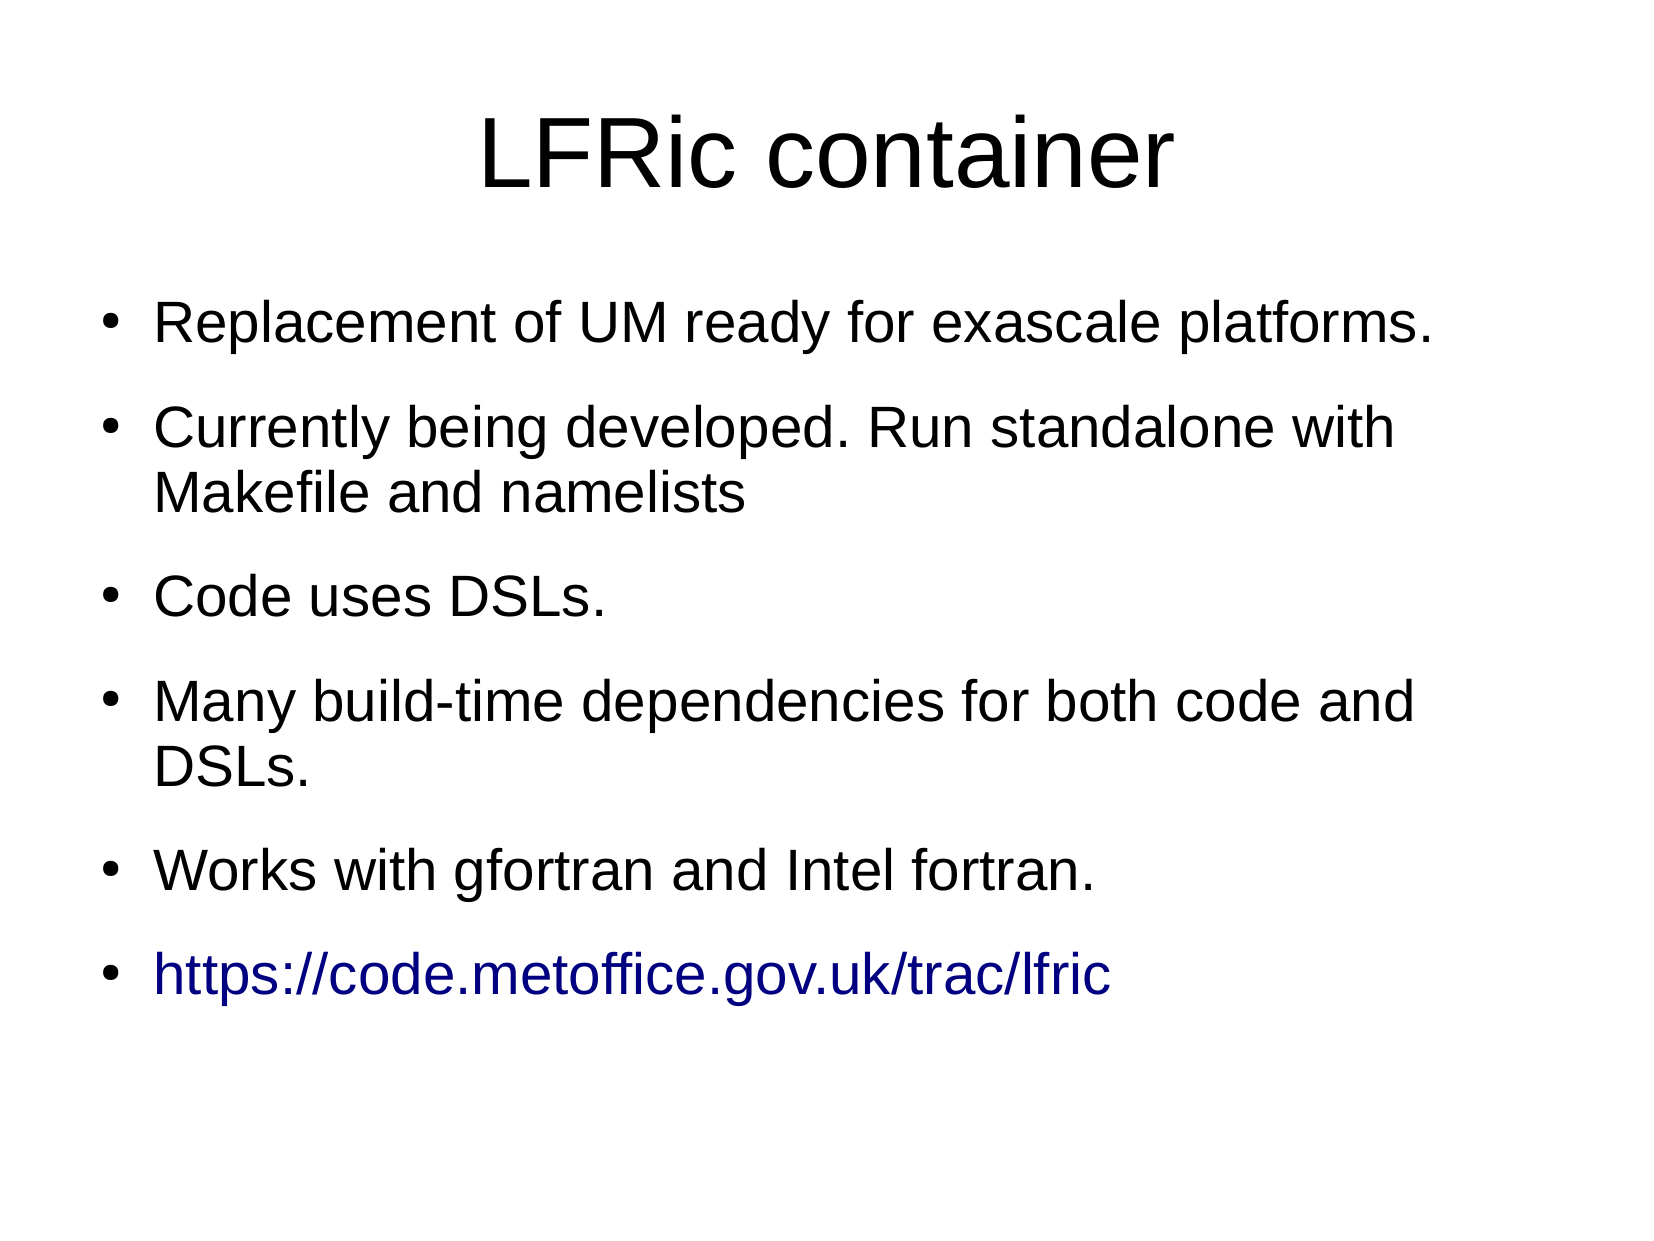

# LFRic container
Replacement of UM ready for exascale platforms.
Currently being developed. Run standalone with Makefile and namelists
Code uses DSLs.
Many build-time dependencies for both code and DSLs.
Works with gfortran and Intel fortran.
https://code.metoffice.gov.uk/trac/lfric